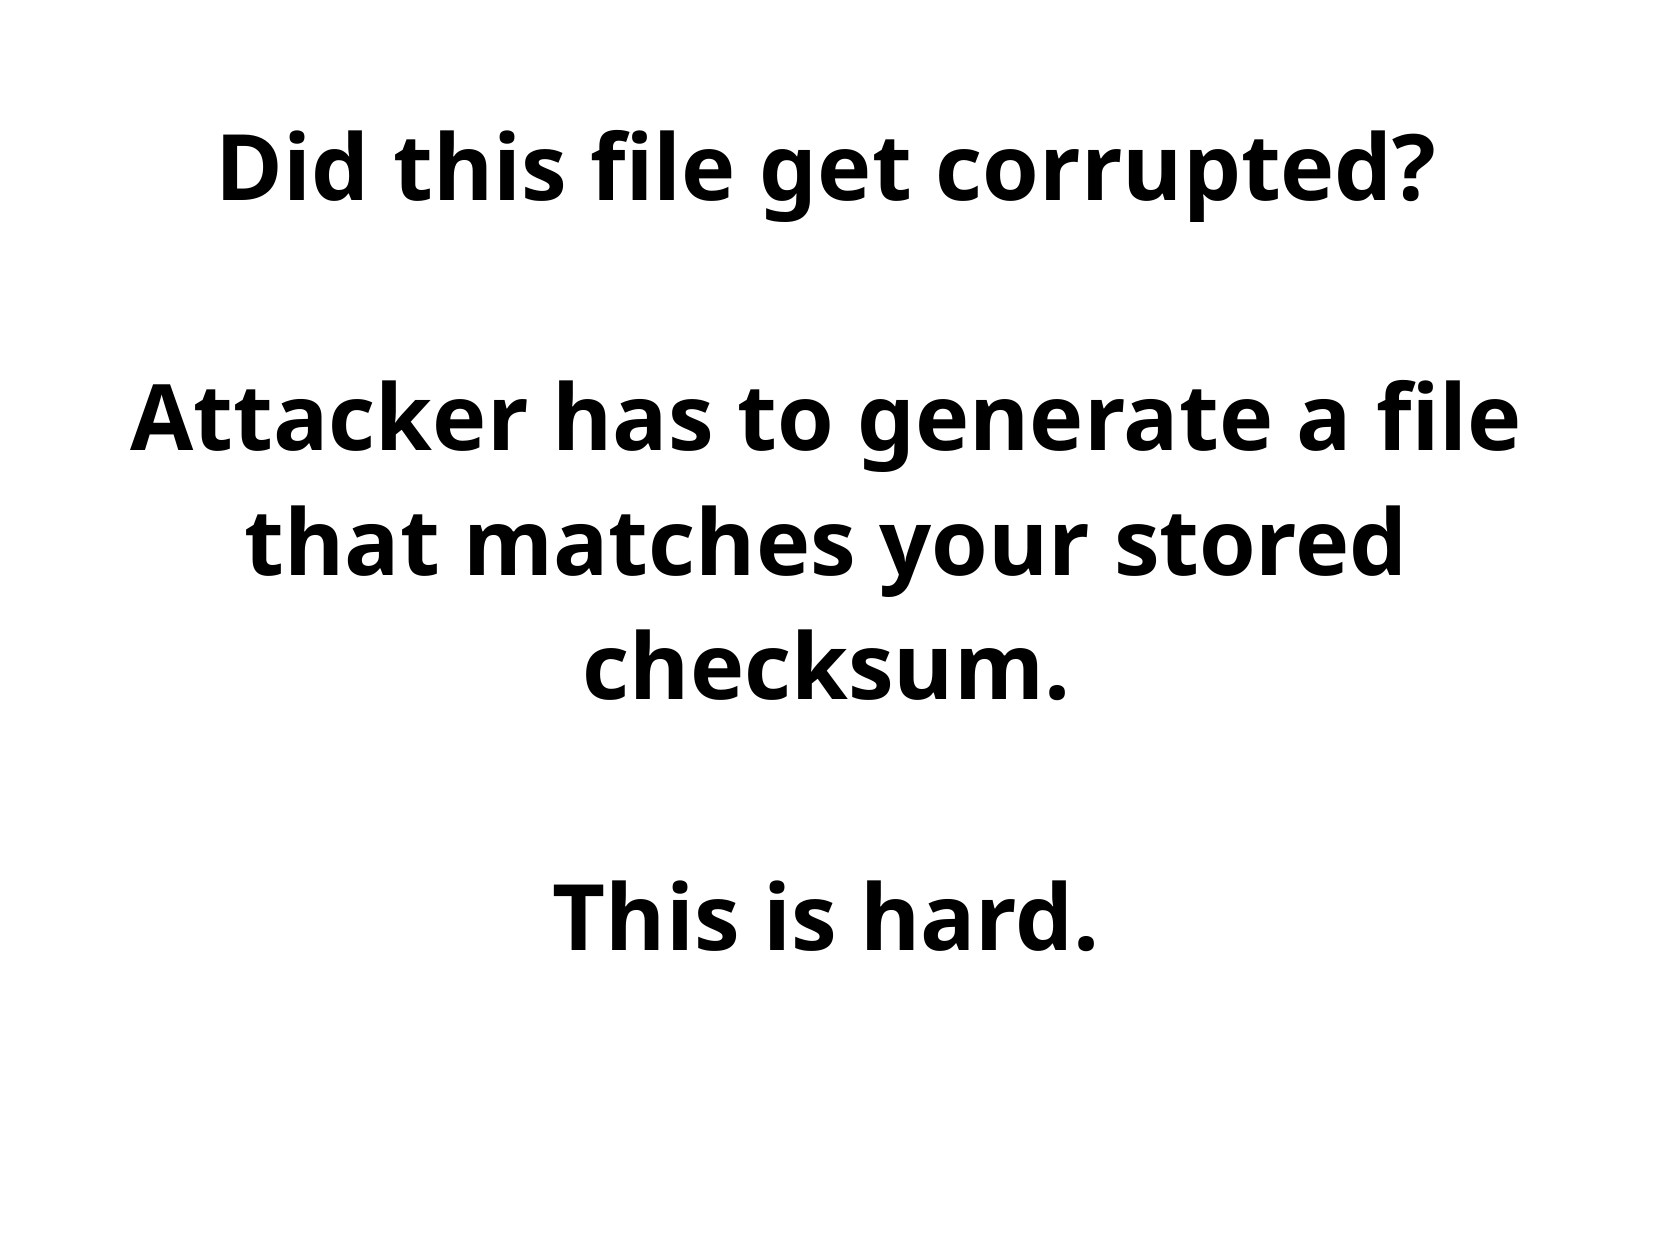

# Did this file get corrupted?
Attacker has to generate a file that matches your stored checksum.
This is hard.